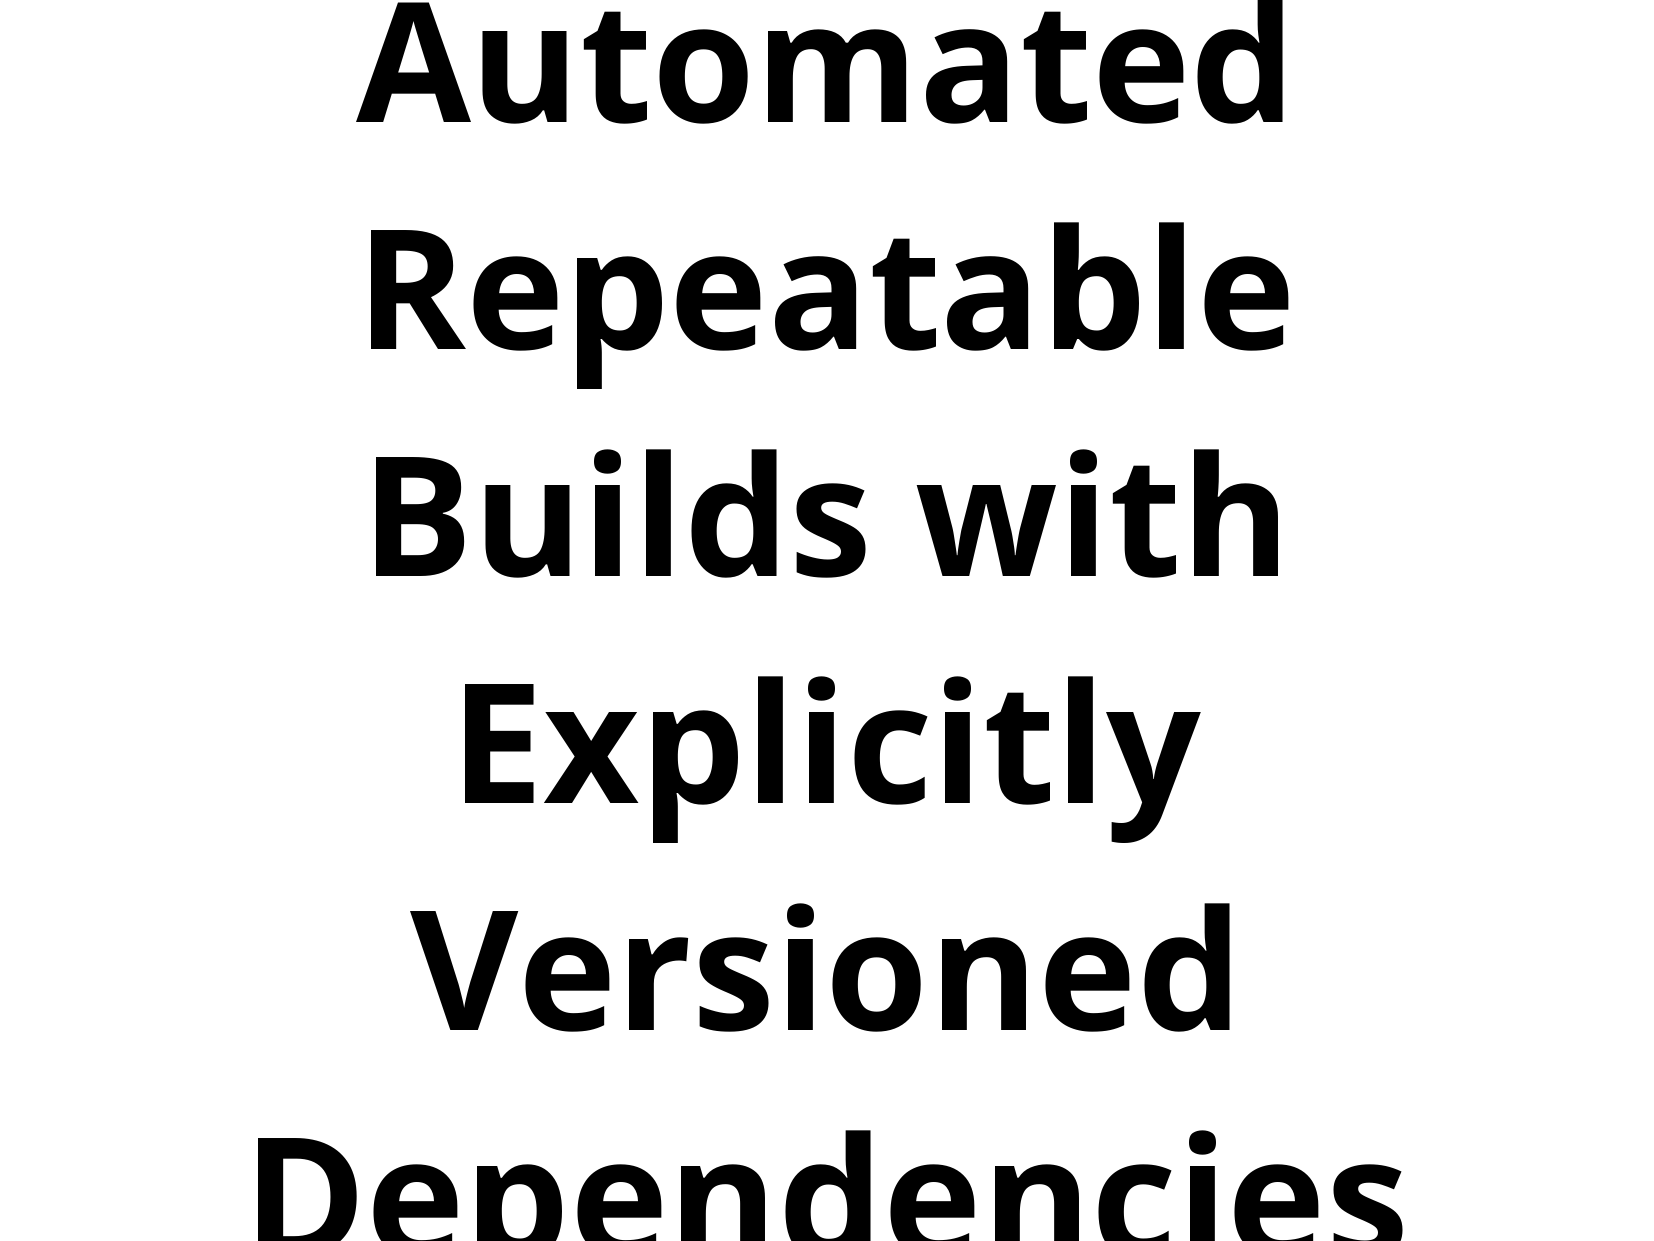

# Automated Repeatable Builds with Explicitly Versioned Dependencies